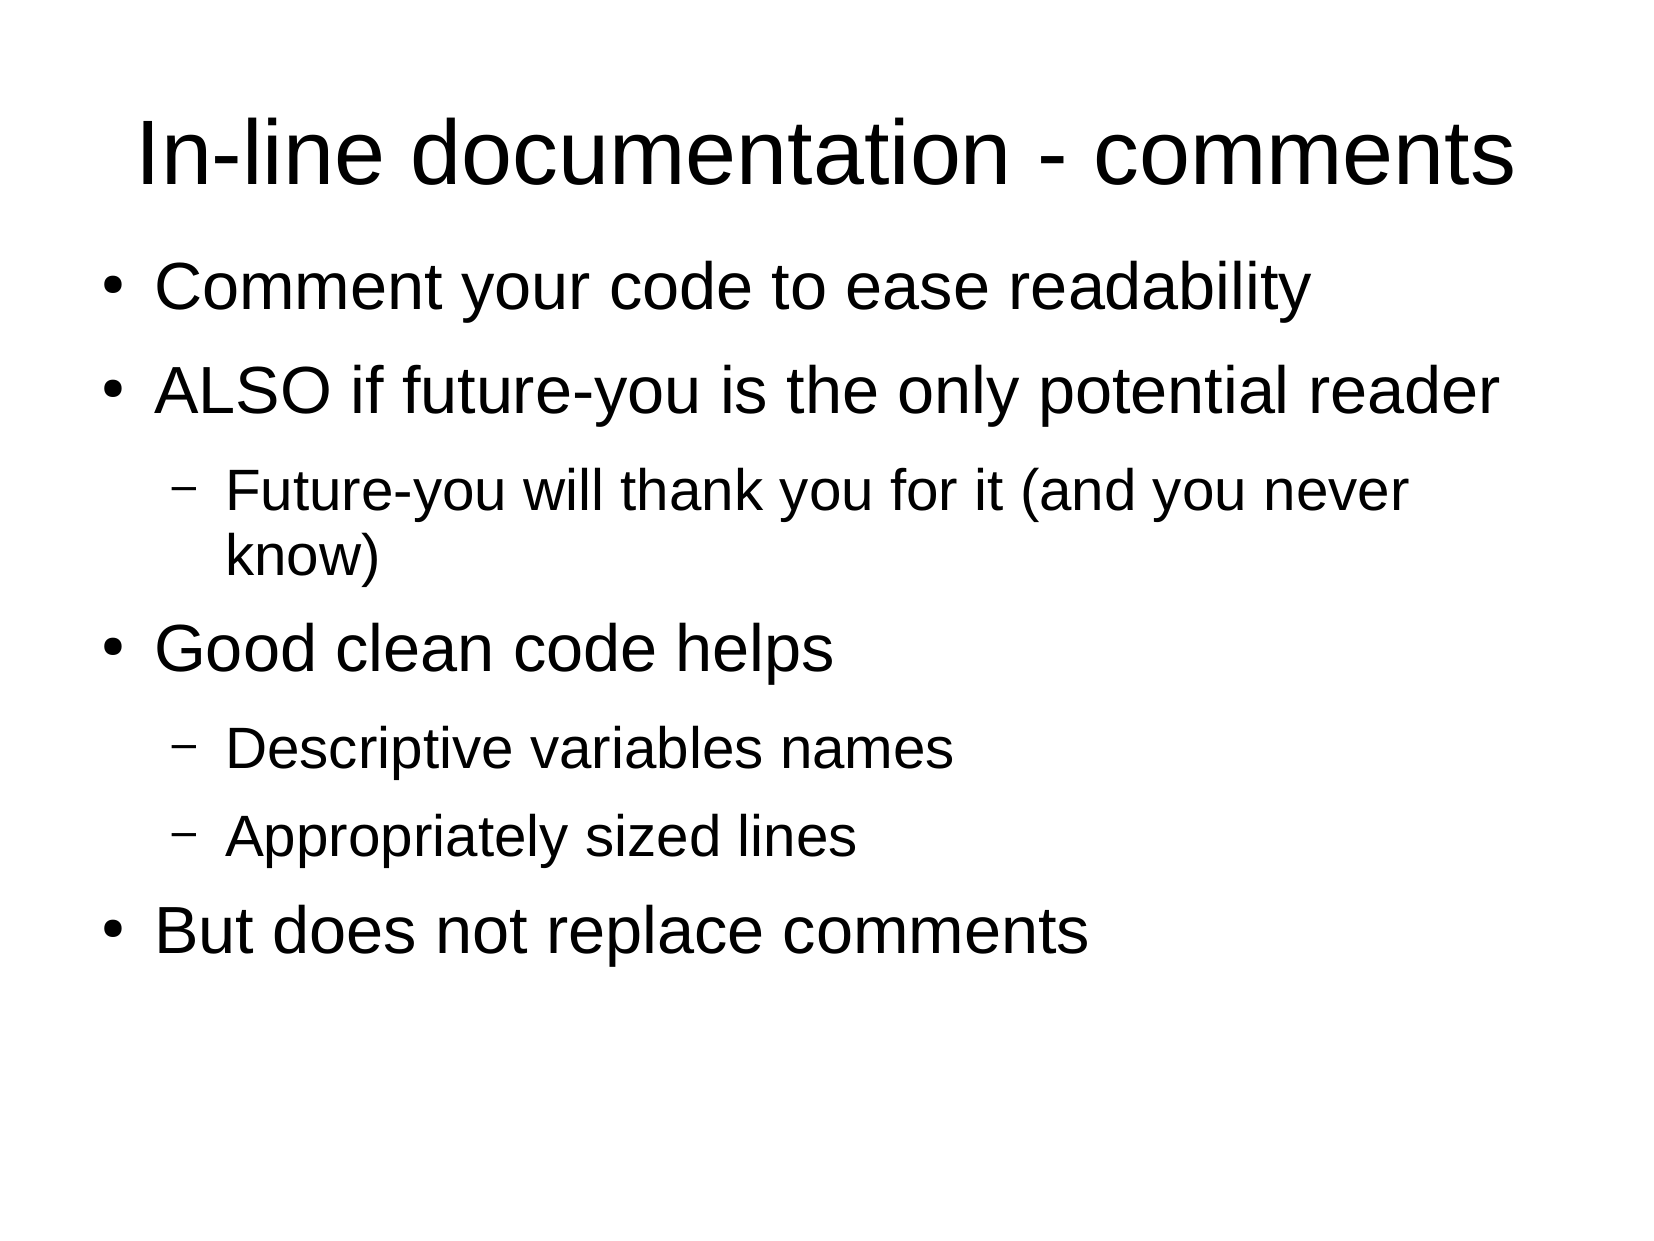

# In-line documentation - comments
Comment your code to ease readability
ALSO if future-you is the only potential reader
Future-you will thank you for it (and you never know)
Good clean code helps
Descriptive variables names
Appropriately sized lines
But does not replace comments